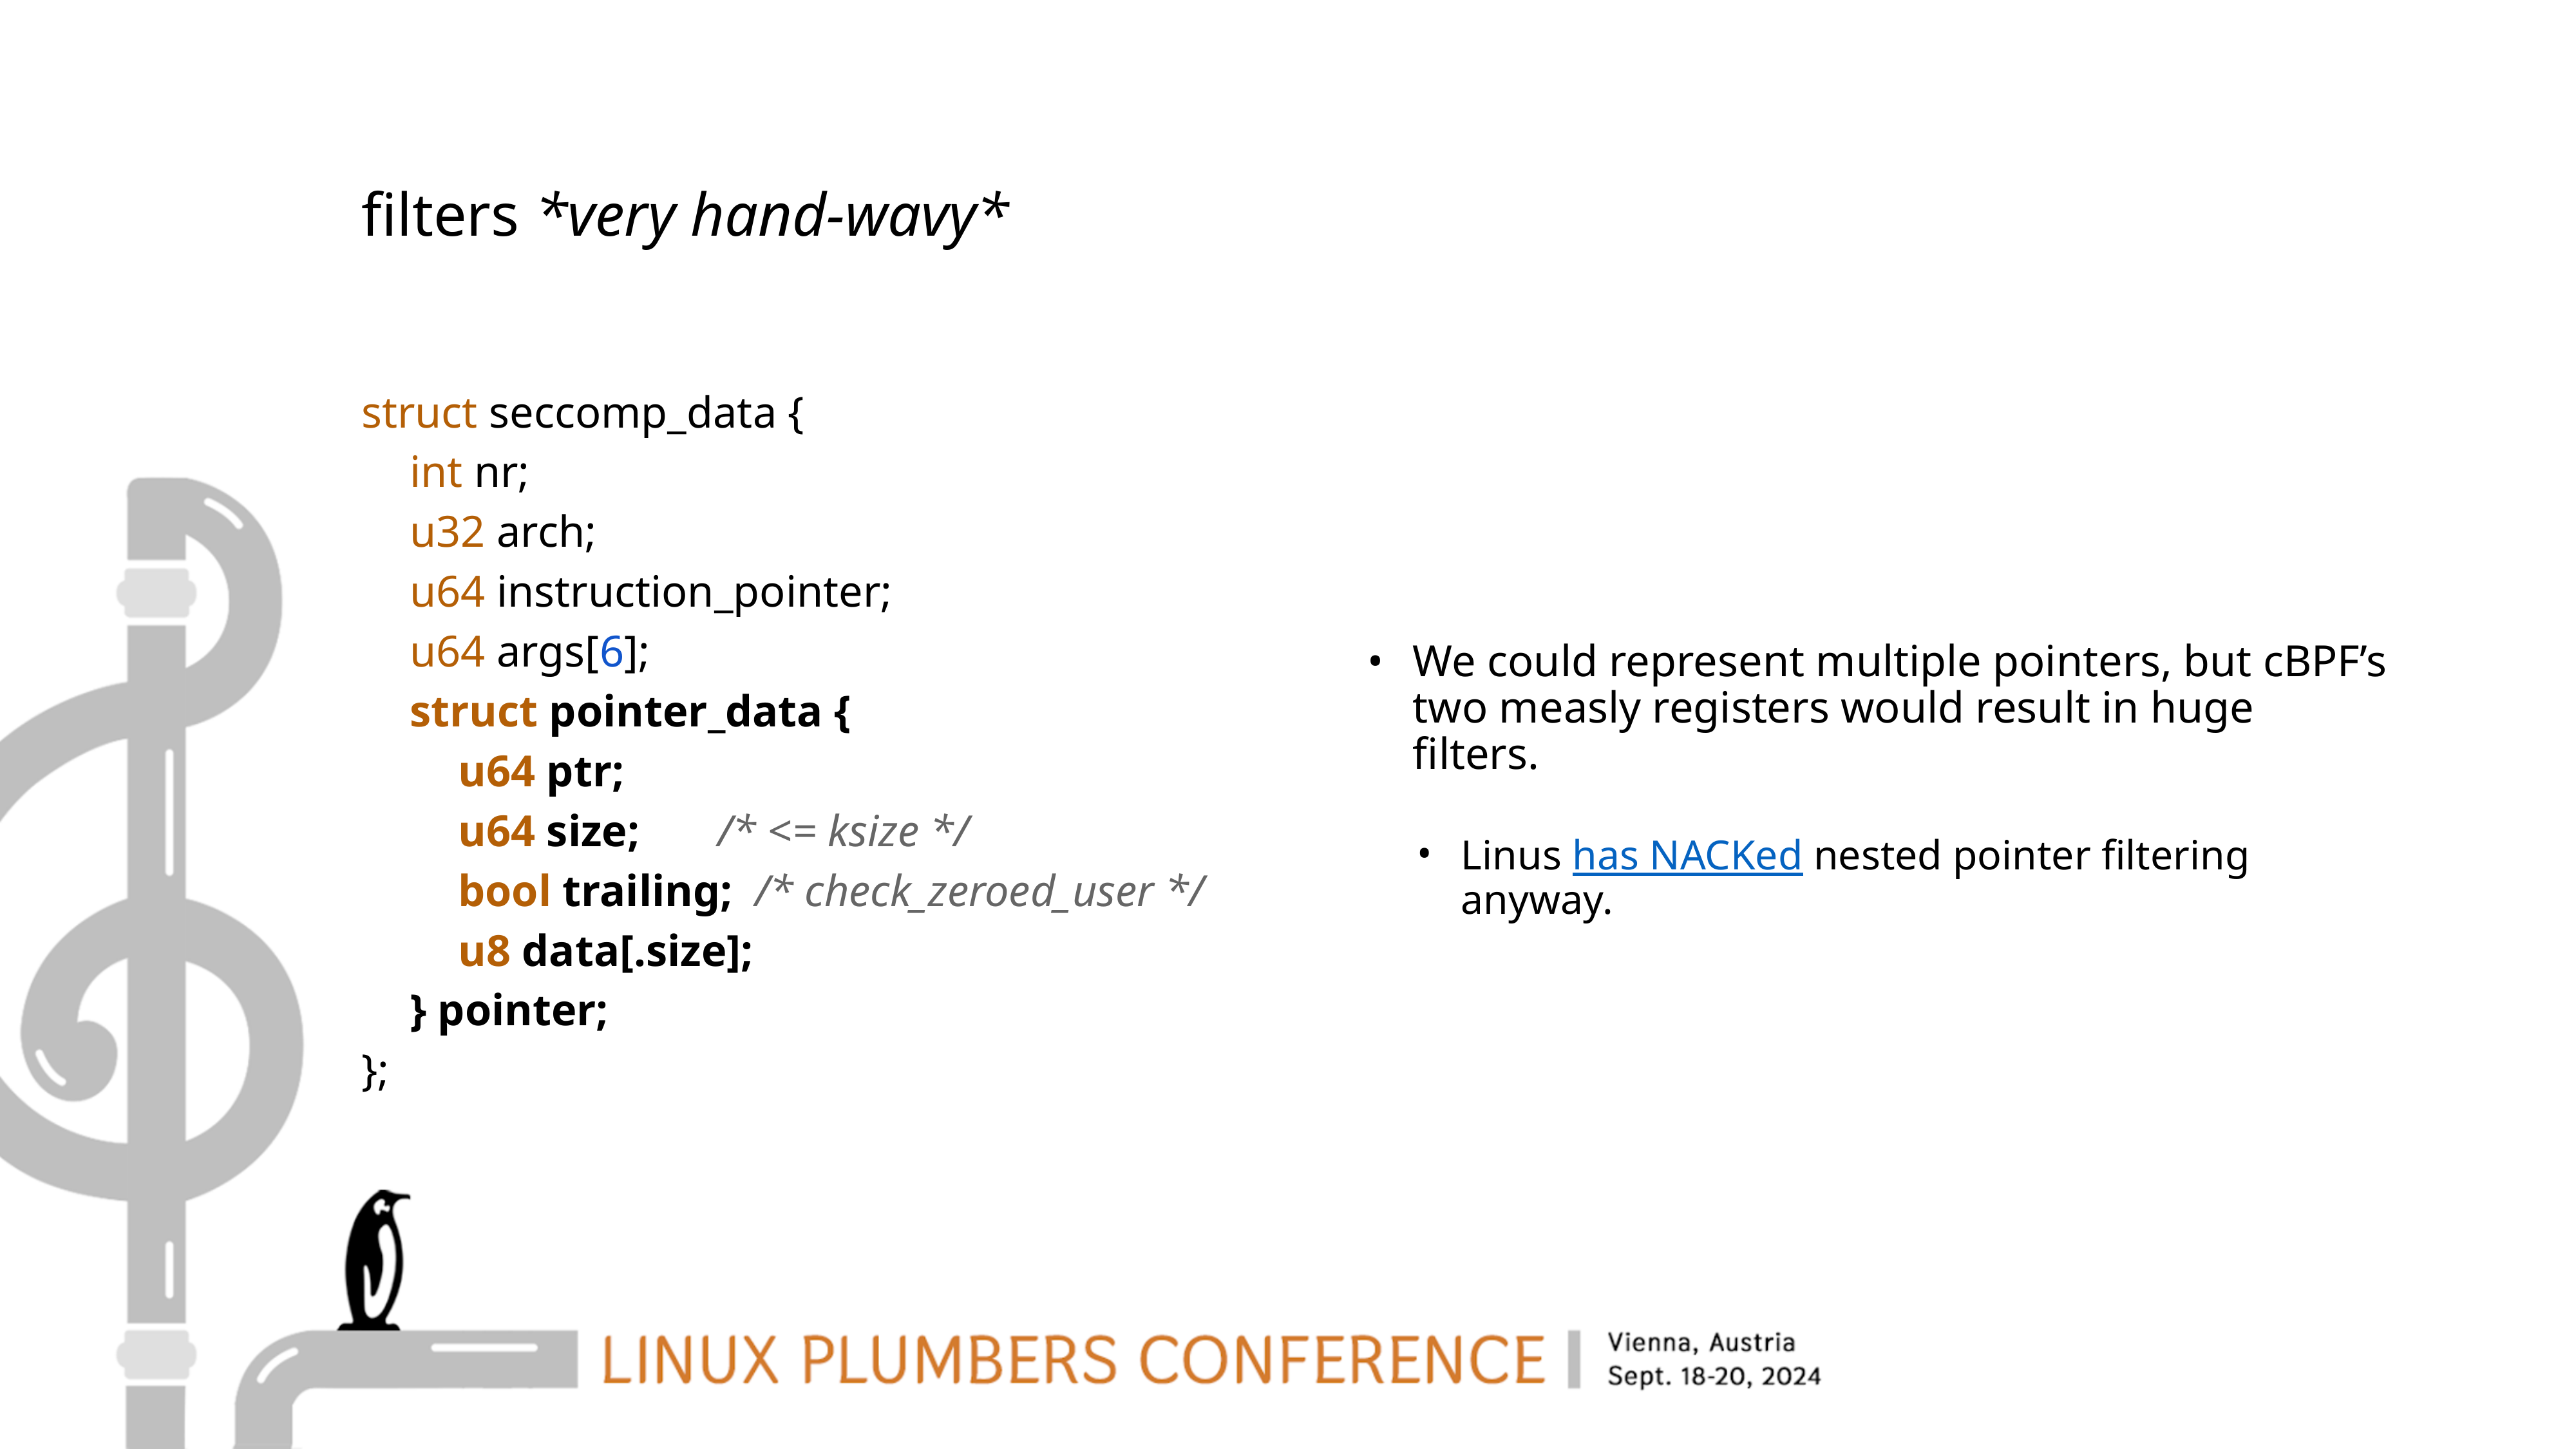

# filters *very hand-wavy*
struct seccomp_data {
int nr;
u32 arch;
u64 instruction_pointer;
u64 args[6];
struct pointer_data {
u64 ptr;
u64 size; /* <= ksize */
bool trailing; /* check_zeroed_user */
u8 data[.size];
} pointer;
};
We could represent multiple pointers, but cBPF’s two measly registers would result in huge filters.
Linus has NACKed nested pointer filtering anyway.